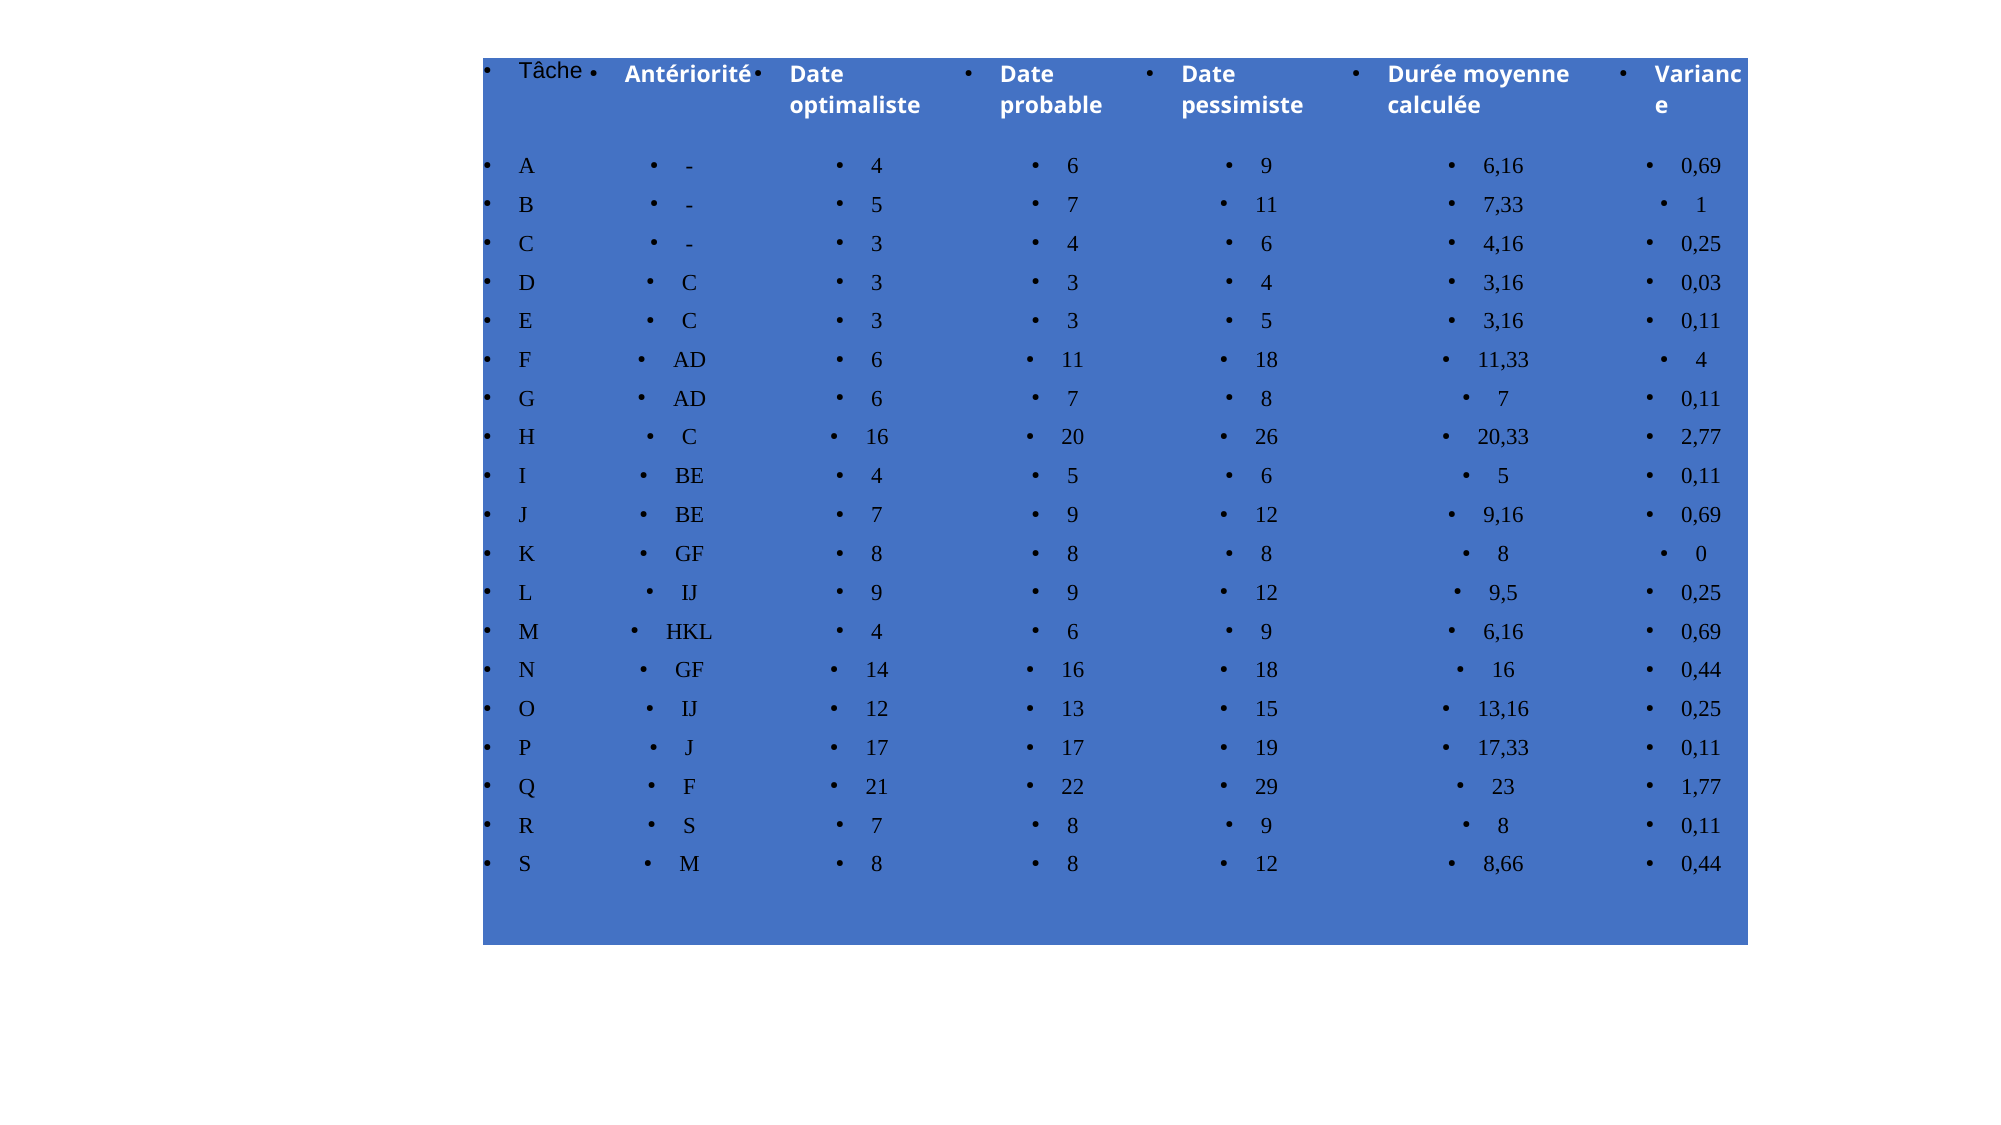

| Tâche | Antériorité | Date optimaliste | Date probable | Date pessimiste | Durée moyenne calculée | Variance |
| --- | --- | --- | --- | --- | --- | --- |
| A | - | 4 | 6 | 9 | 6,16 | 0,69 |
| B | - | 5 | 7 | 11 | 7,33 | 1 |
| C | - | 3 | 4 | 6 | 4,16 | 0,25 |
| D | C | 3 | 3 | 4 | 3,16 | 0,03 |
| E | C | 3 | 3 | 5 | 3,16 | 0,11 |
| F | AD | 6 | 11 | 18 | 11,33 | 4 |
| G | AD | 6 | 7 | 8 | 7 | 0,11 |
| H | C | 16 | 20 | 26 | 20,33 | 2,77 |
| I | BE | 4 | 5 | 6 | 5 | 0,11 |
| J | BE | 7 | 9 | 12 | 9,16 | 0,69 |
| K | GF | 8 | 8 | 8 | 8 | 0 |
| L | IJ | 9 | 9 | 12 | 9,5 | 0,25 |
| M | HKL | 4 | 6 | 9 | 6,16 | 0,69 |
| N | GF | 14 | 16 | 18 | 16 | 0,44 |
| O | IJ | 12 | 13 | 15 | 13,16 | 0,25 |
| P | J | 17 | 17 | 19 | 17,33 | 0,11 |
| Q | F | 21 | 22 | 29 | 23 | 1,77 |
| R | S | 7 | 8 | 9 | 8 | 0,11 |
| S | M | 8 | 8 | 12 | 8,66 | 0,44 |